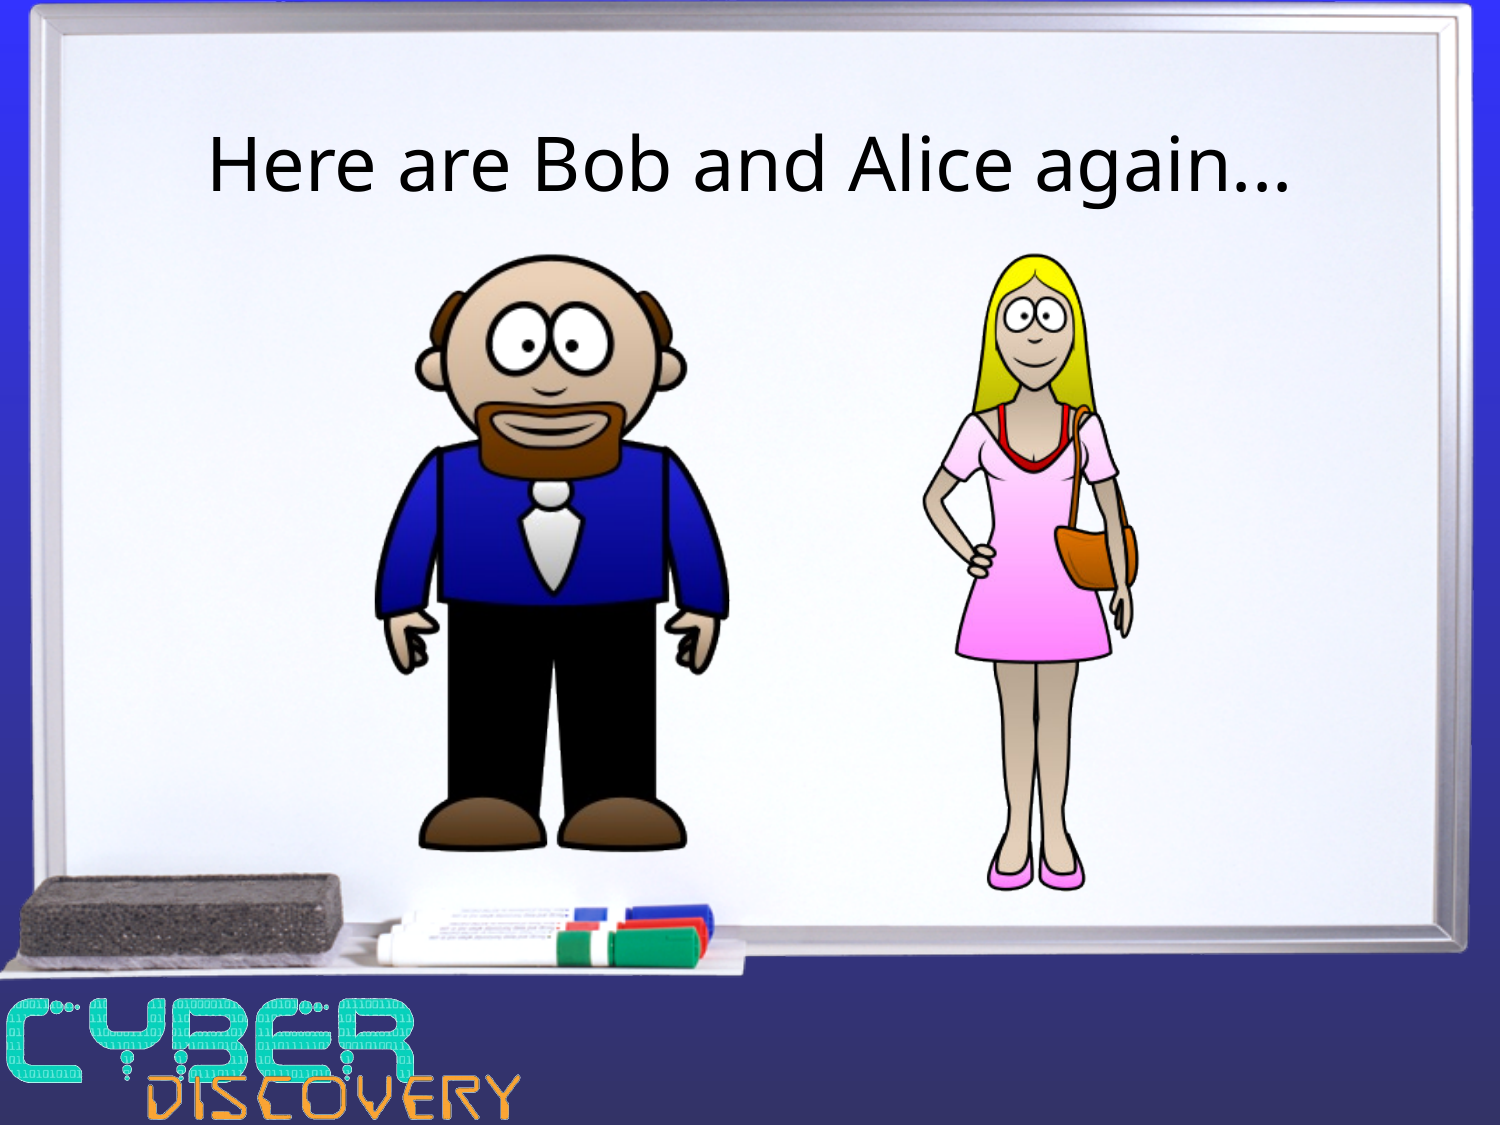

# Here are Bob and Alice again...